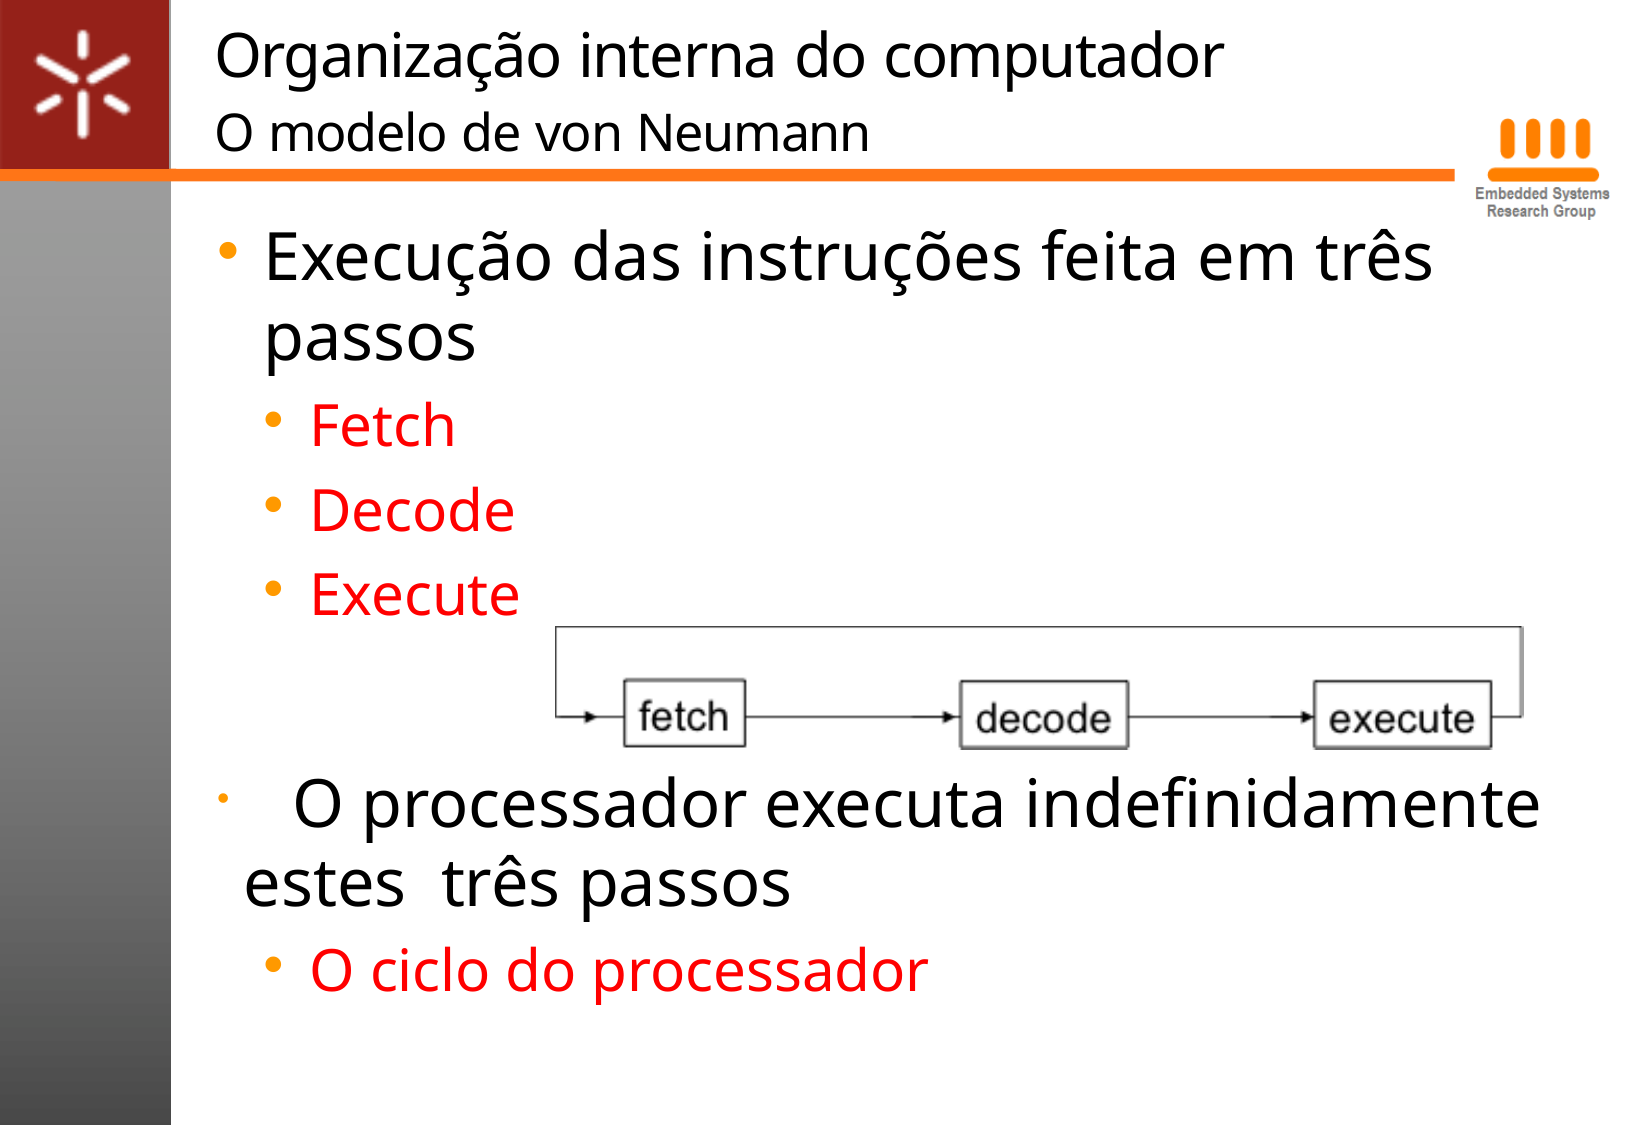

# Organização interna do computador O modelo de von Neumann
Execução das instruções feita em três passos
Fetch
Decode
Execute
	O processador executa indefinidamente estes três passos
O ciclo do processador